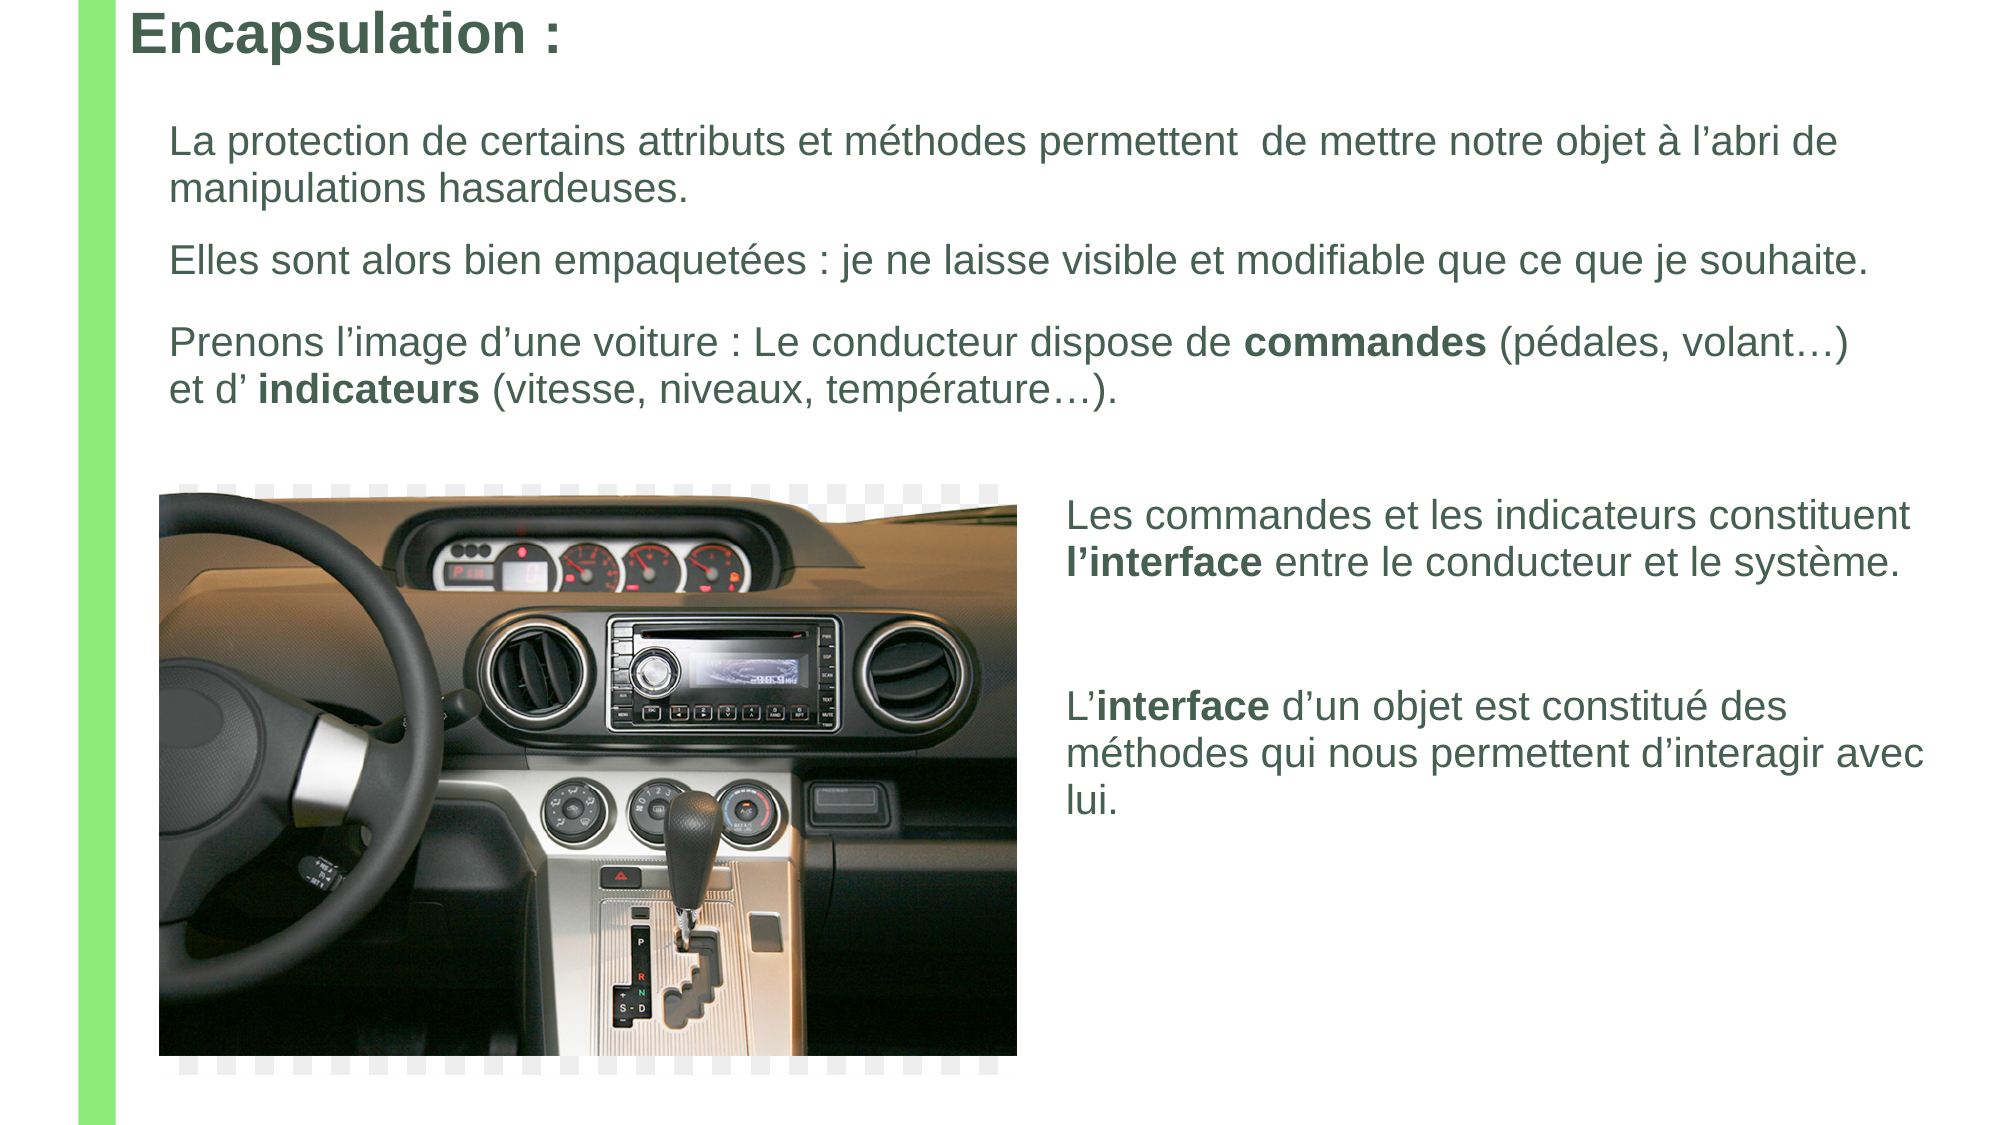

Encapsulation :
La protection de certains attributs et méthodes permettent de mettre notre objet à l’abri de manipulations hasardeuses.
Elles sont alors bien empaquetées : je ne laisse visible et modifiable que ce que je souhaite.
Prenons l’image d’une voiture : Le conducteur dispose de commandes (pédales, volant…) et d’ indicateurs (vitesse, niveaux, température…).
Les commandes et les indicateurs constituent l’interface entre le conducteur et le système.
L’interface d’un objet est constitué des méthodes qui nous permettent d’interagir avec lui.